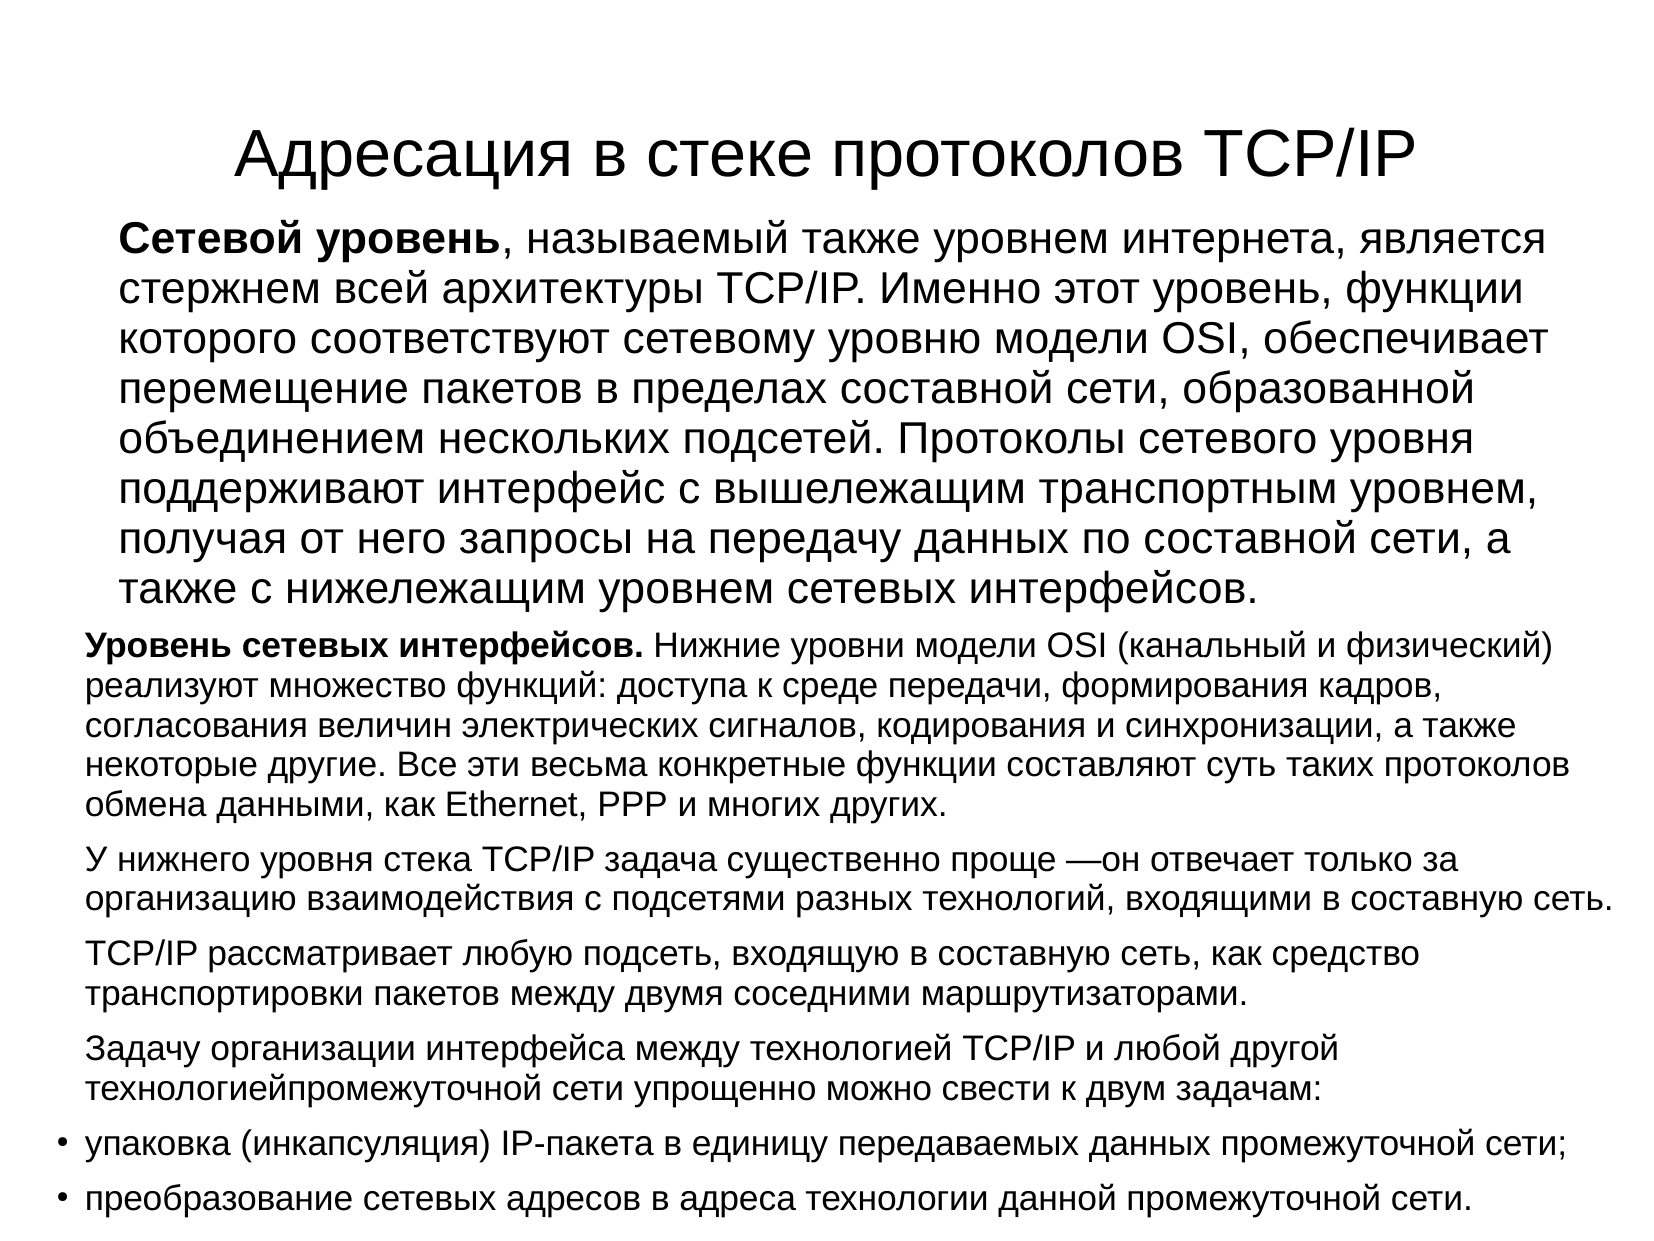

# Адресация в стеке протоколов TCP/IP
Сетевой уровень, называемый также уровнем интернета, является стержнем всей архи­тектуры TCP/IP. Именно этот уровень, функции которого соответствуют сетевому уровню модели OSI, обеспечивает перемещение пакетов в пределах составной сети, образованной объединением нескольких подсетей. Протоколы сетевого уровня поддерживают интерфейс с вышележащим транспортным уровнем, получая от него запросы на передачу данных по составной сети, а также с нижележащим уровнем сетевых интерфейсов.
Уровень сетевых интерфейсов. Нижние уровни модели OSI (канальный и физический) реализуют множество функций: доступа к среде передачи, формирования кадров, согласования величин электрических сигналов, кодирования и синхронизации, а также некоторые другие. Все эти весьма конкретные функции составляют суть таких протоколов обмена данными, как Ethernet, РРР и многих других.
У нижнего уровня стека TCP/IP задача существенно проще —он отвечает только за организацию взаимодействия с подсетями разных технологий, входящими в составную сеть.
TCP/IP рассматривает любую подсеть, входящую в составную сеть, как средство транспортировки пакетов между двумя соседними маршрутизаторами.
Задачу организации интерфейса между технологией TCP/IP и любой другой технологиейпромежуточной сети упрощенно можно свести к двум задачам:
упаковка (инкапсуляция) IP-пакета в единицу передаваемых данных промежуточной сети;
преобразование сетевых адресов в адреса технологии данной промежуточной сети.